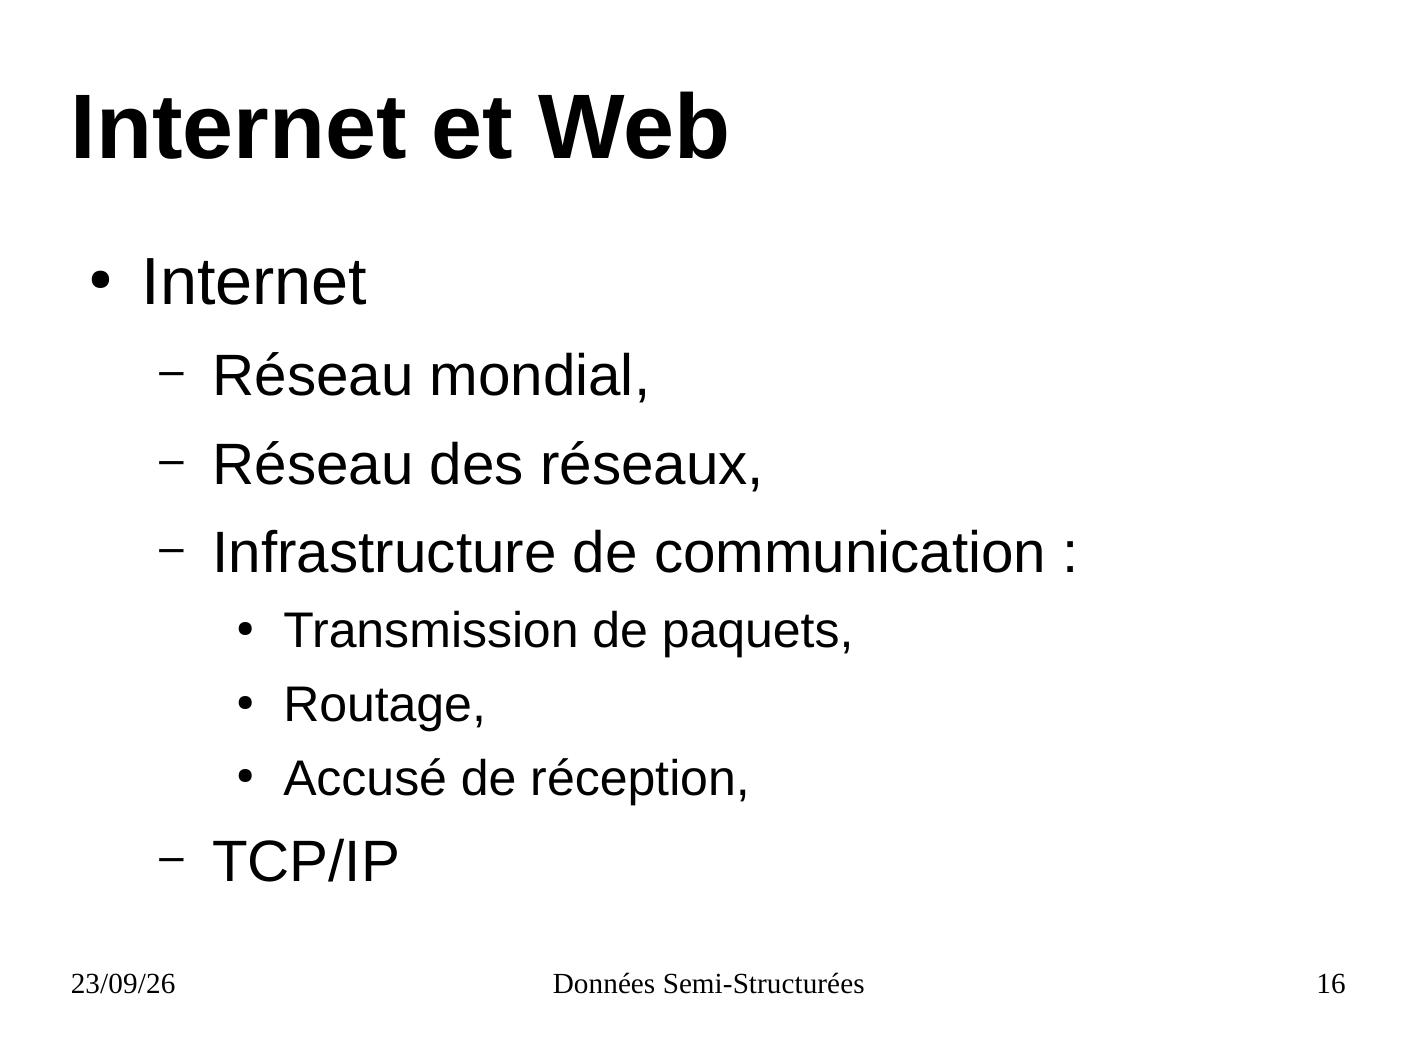

# Internet et Web
Internet
Réseau mondial,
Réseau des réseaux,
Infrastructure de communication :
Transmission de paquets,
Routage,
Accusé de réception,
TCP/IP
Données Semi-Structurées
16